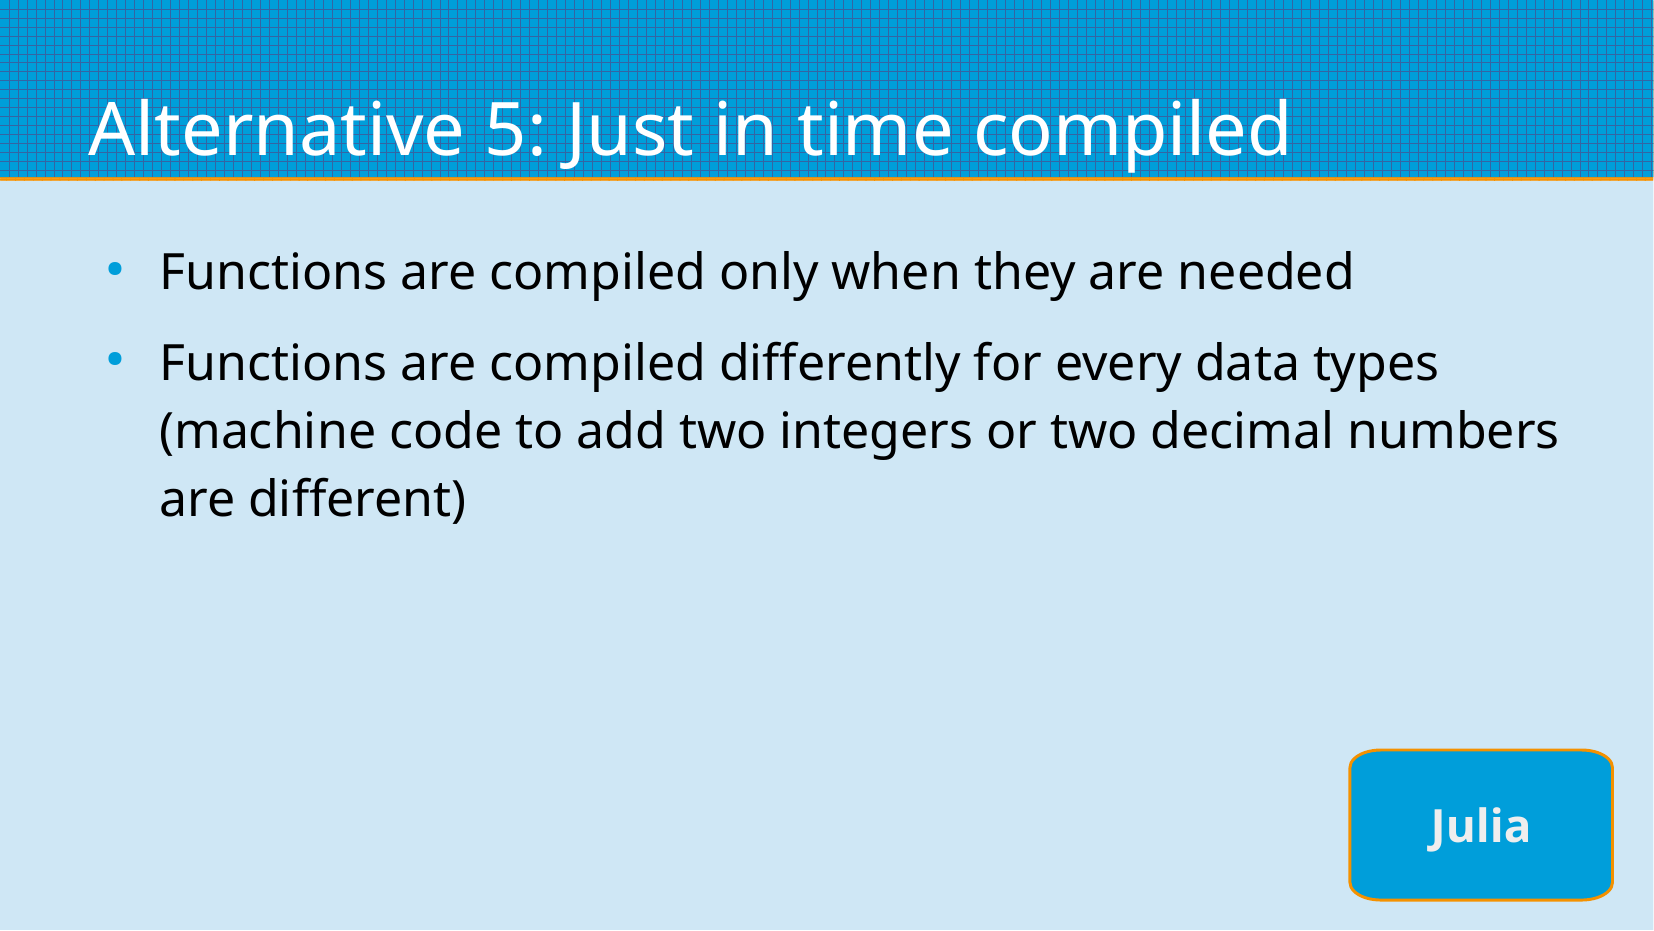

# Alternative 5: Just in time compiled
Functions are compiled only when they are needed
Functions are compiled differently for every data types (machine code to add two integers or two decimal numbers are different)
Julia